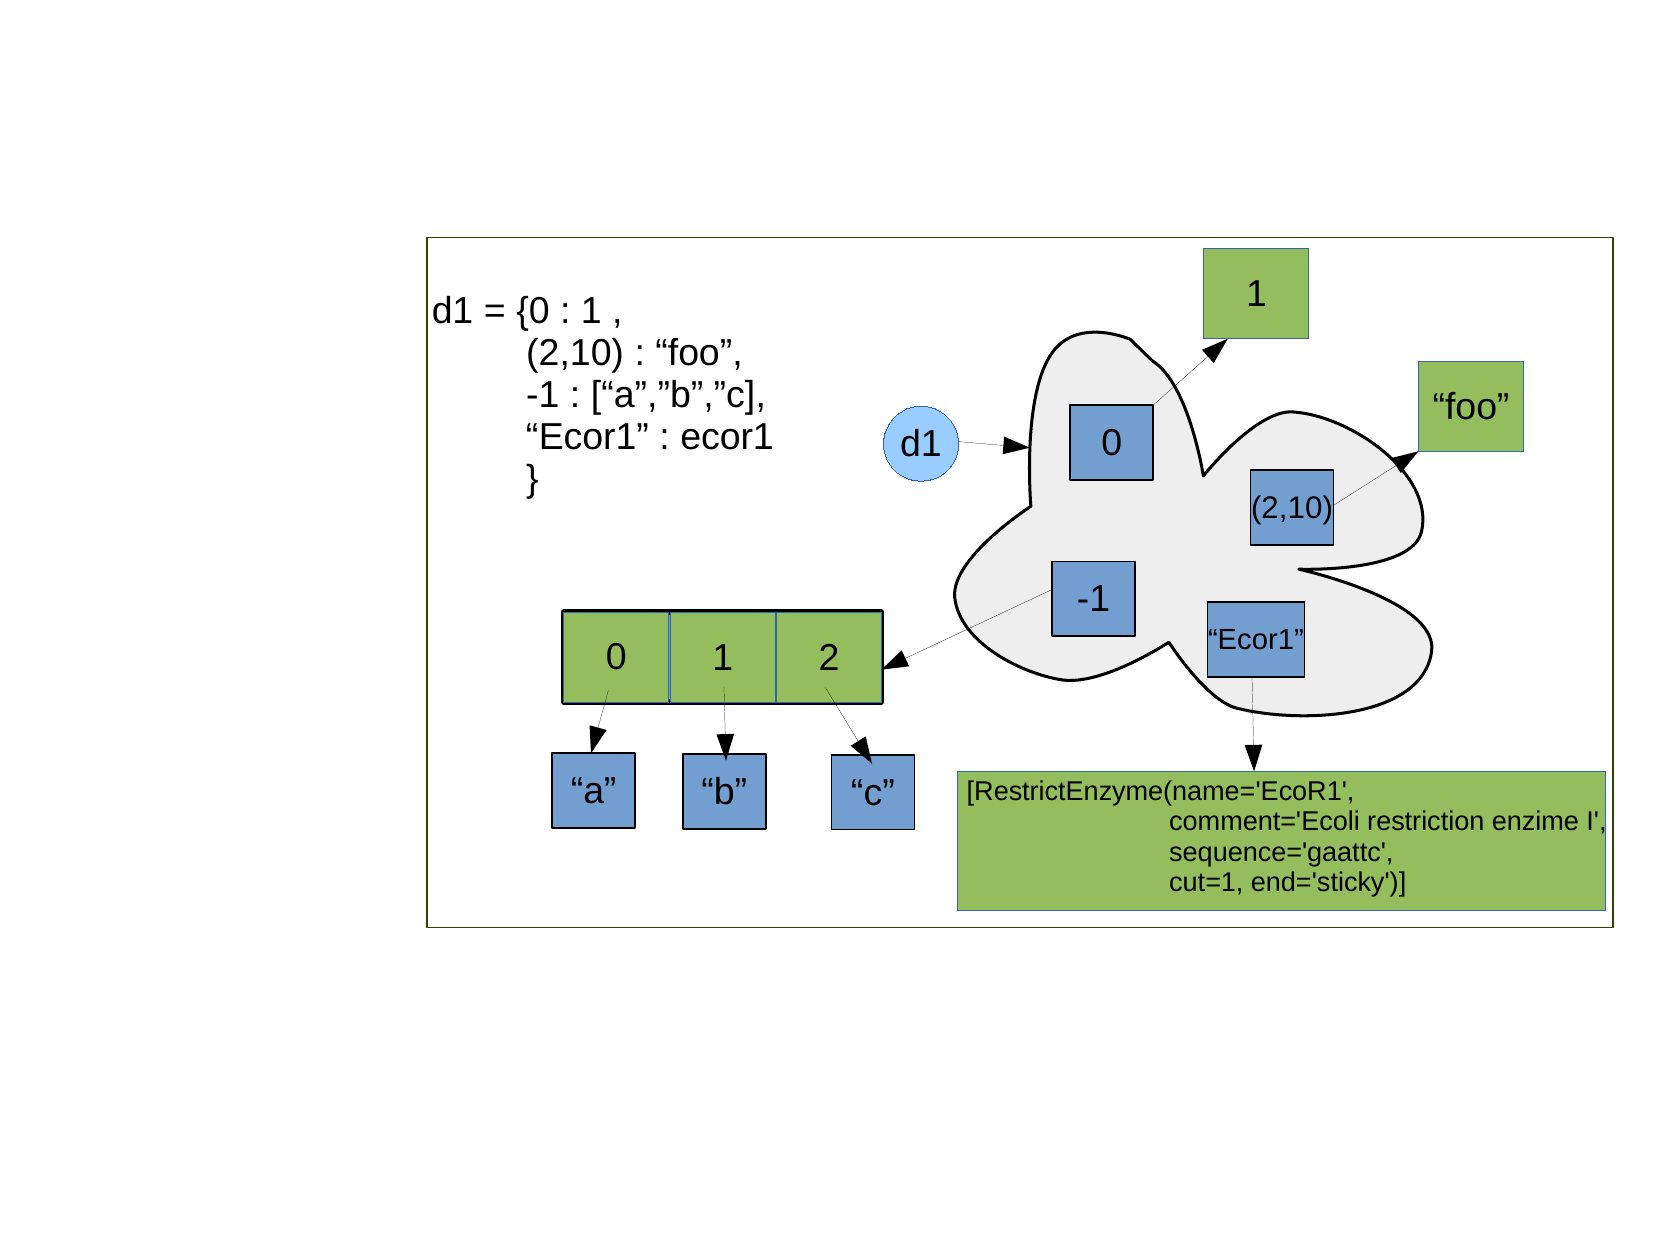

1
d1 = {0 : 1 ,
 (2,10) : “foo”,
 -1 : [“a”,”b”,”c],
 “Ecor1” : ecor1
 }
“foo”
0
d1
(2,10)
-1
“Ecor1”
0
1
2
“a”
“b”
“c”
[RestrictEnzyme(name='EcoR1',
 comment='Ecoli restriction enzime I',
 sequence='gaattc',
 cut=1, end='sticky')]